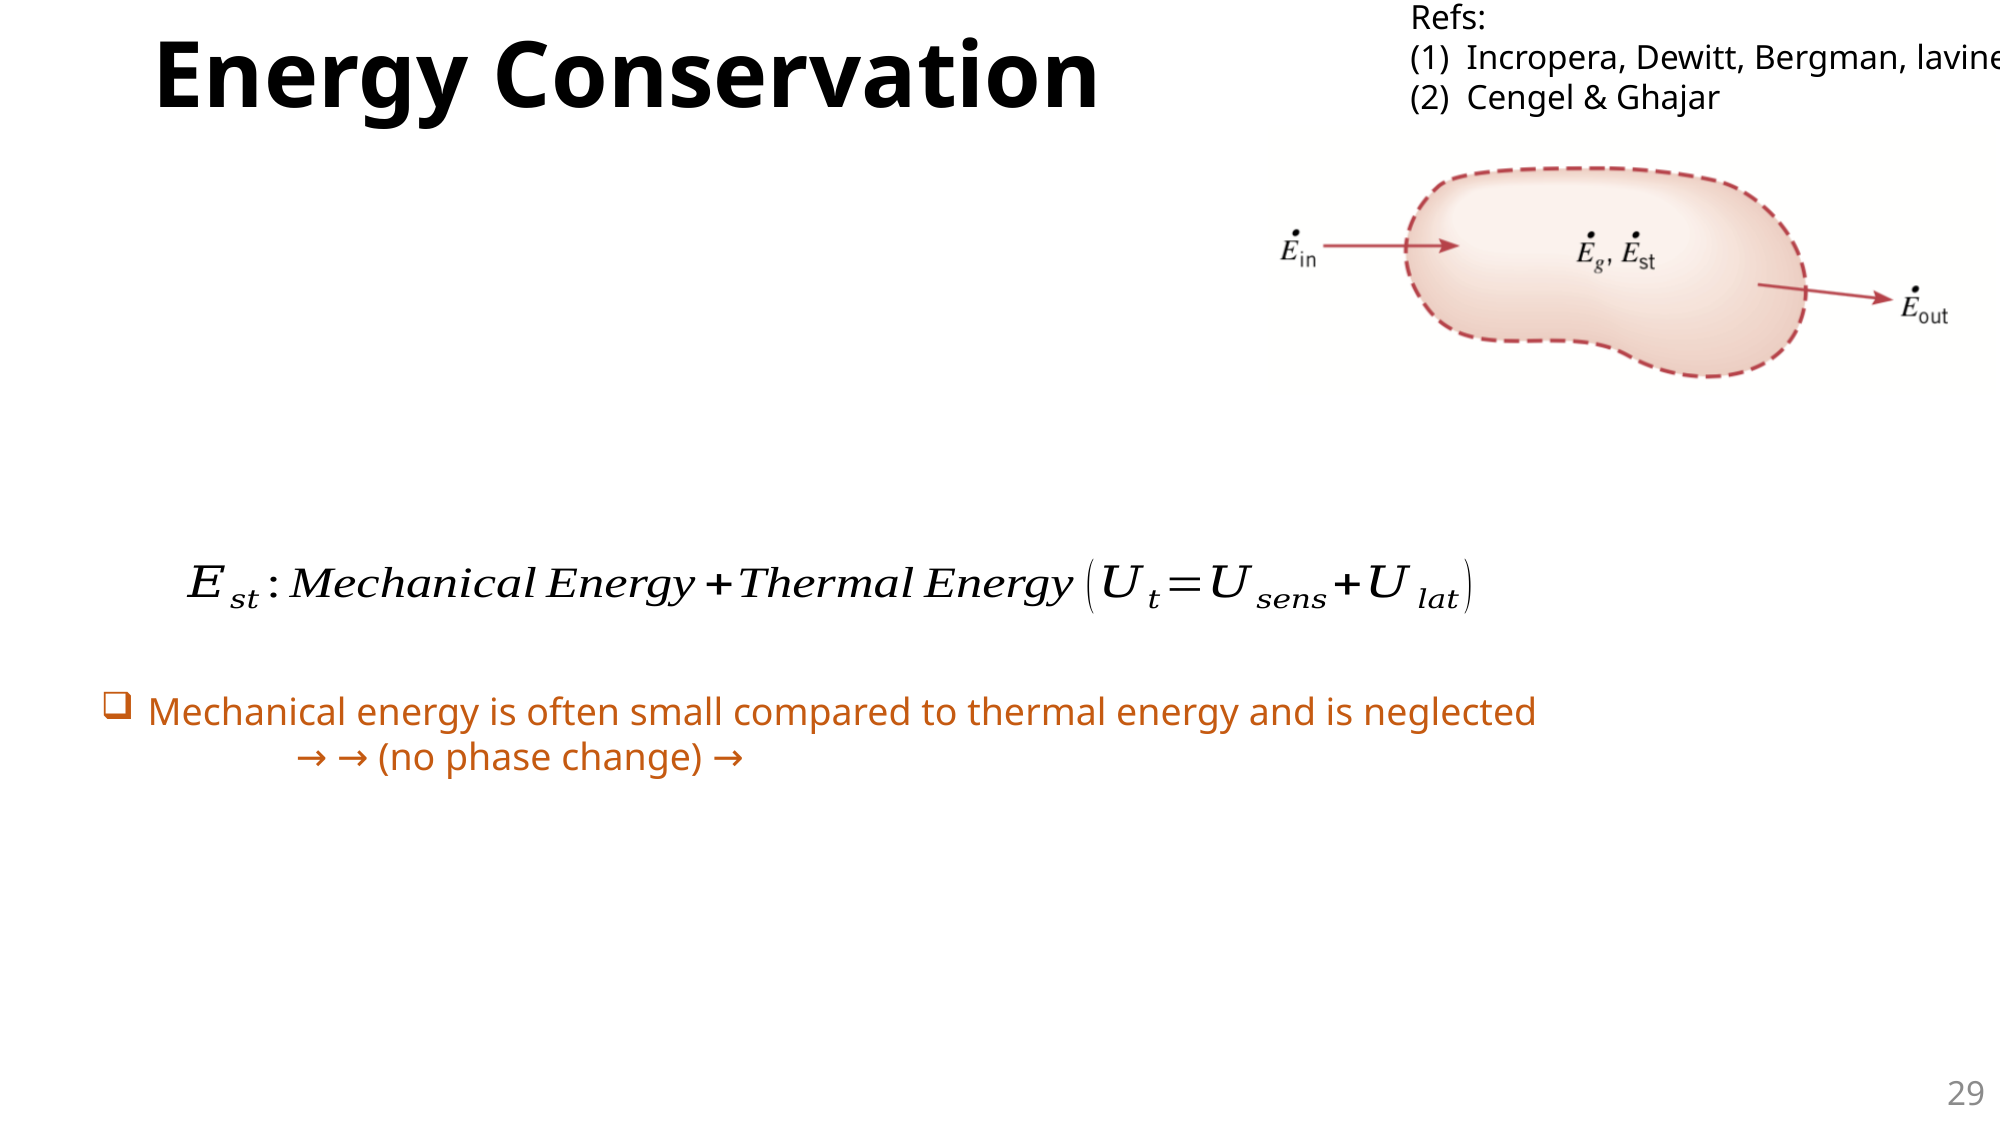

# Energy Conservation
Refs:
Incropera, Dewitt, Bergman, lavine
Cengel & Ghajar
Mechanical energy is often small compared to thermal energy and is neglected
 → → (no phase change) →
29